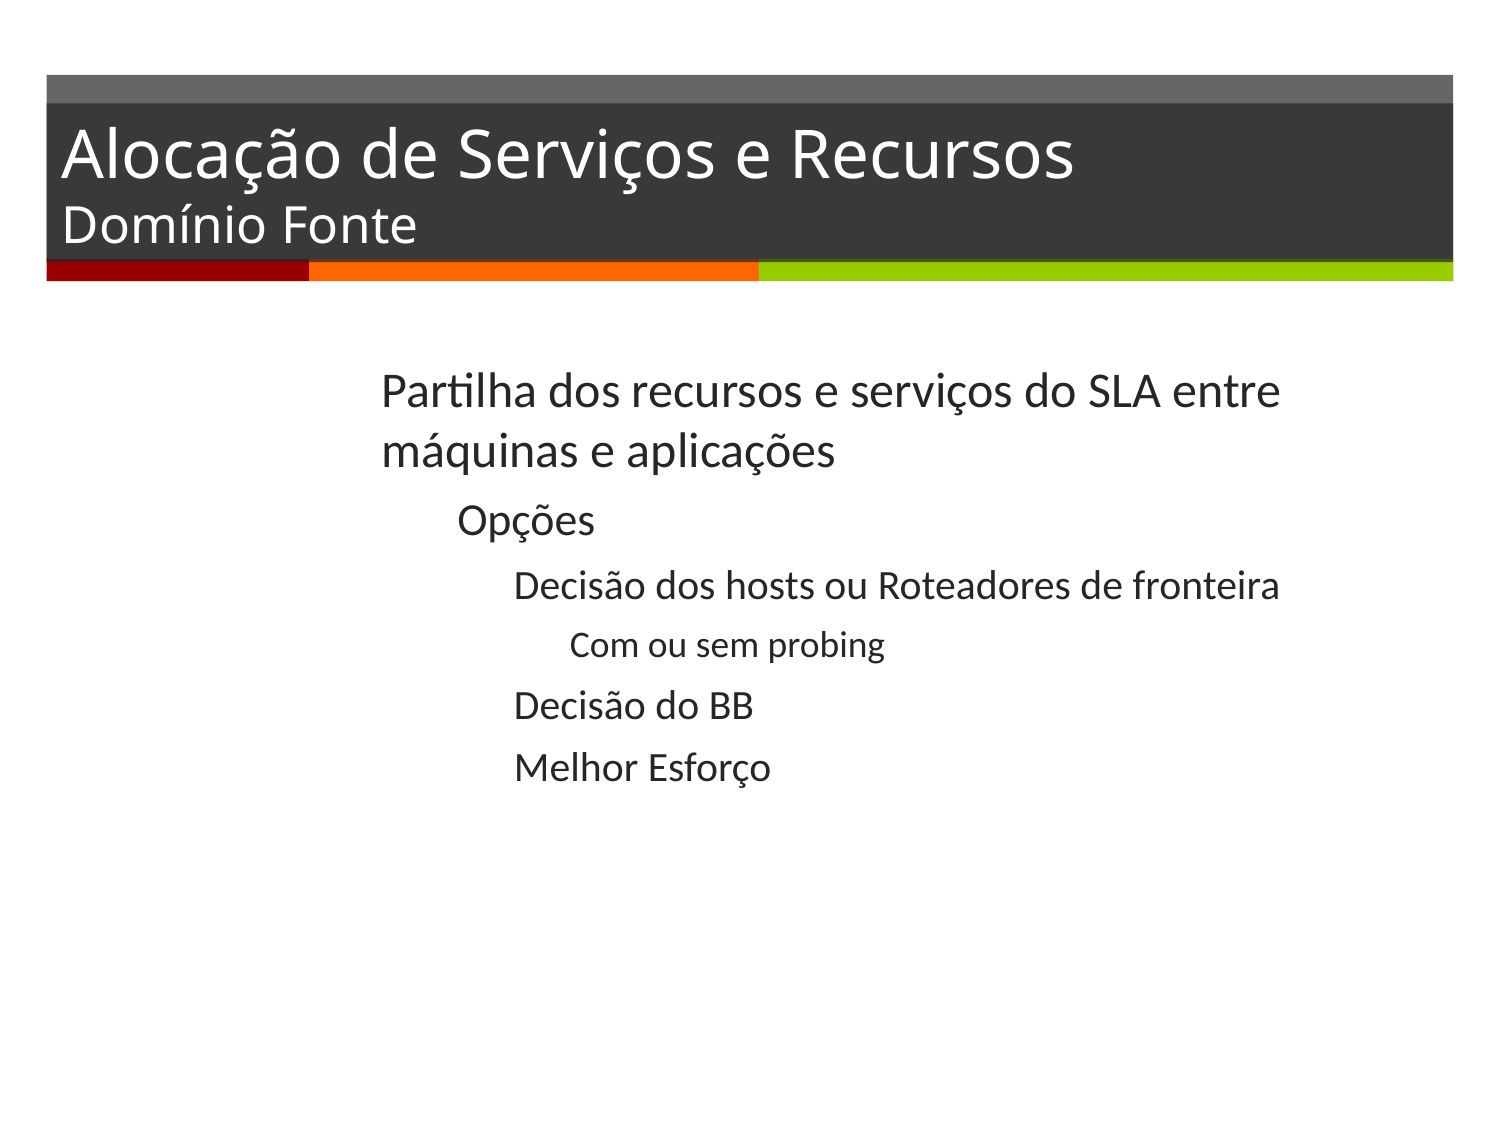

# Alocação de Serviços e Recursos Domínio Fonte
Partilha dos recursos e serviços do SLA entre máquinas e aplicações
Opções
Decisão dos hosts ou Roteadores de fronteira
Com ou sem probing
Decisão do BB
Melhor Esforço